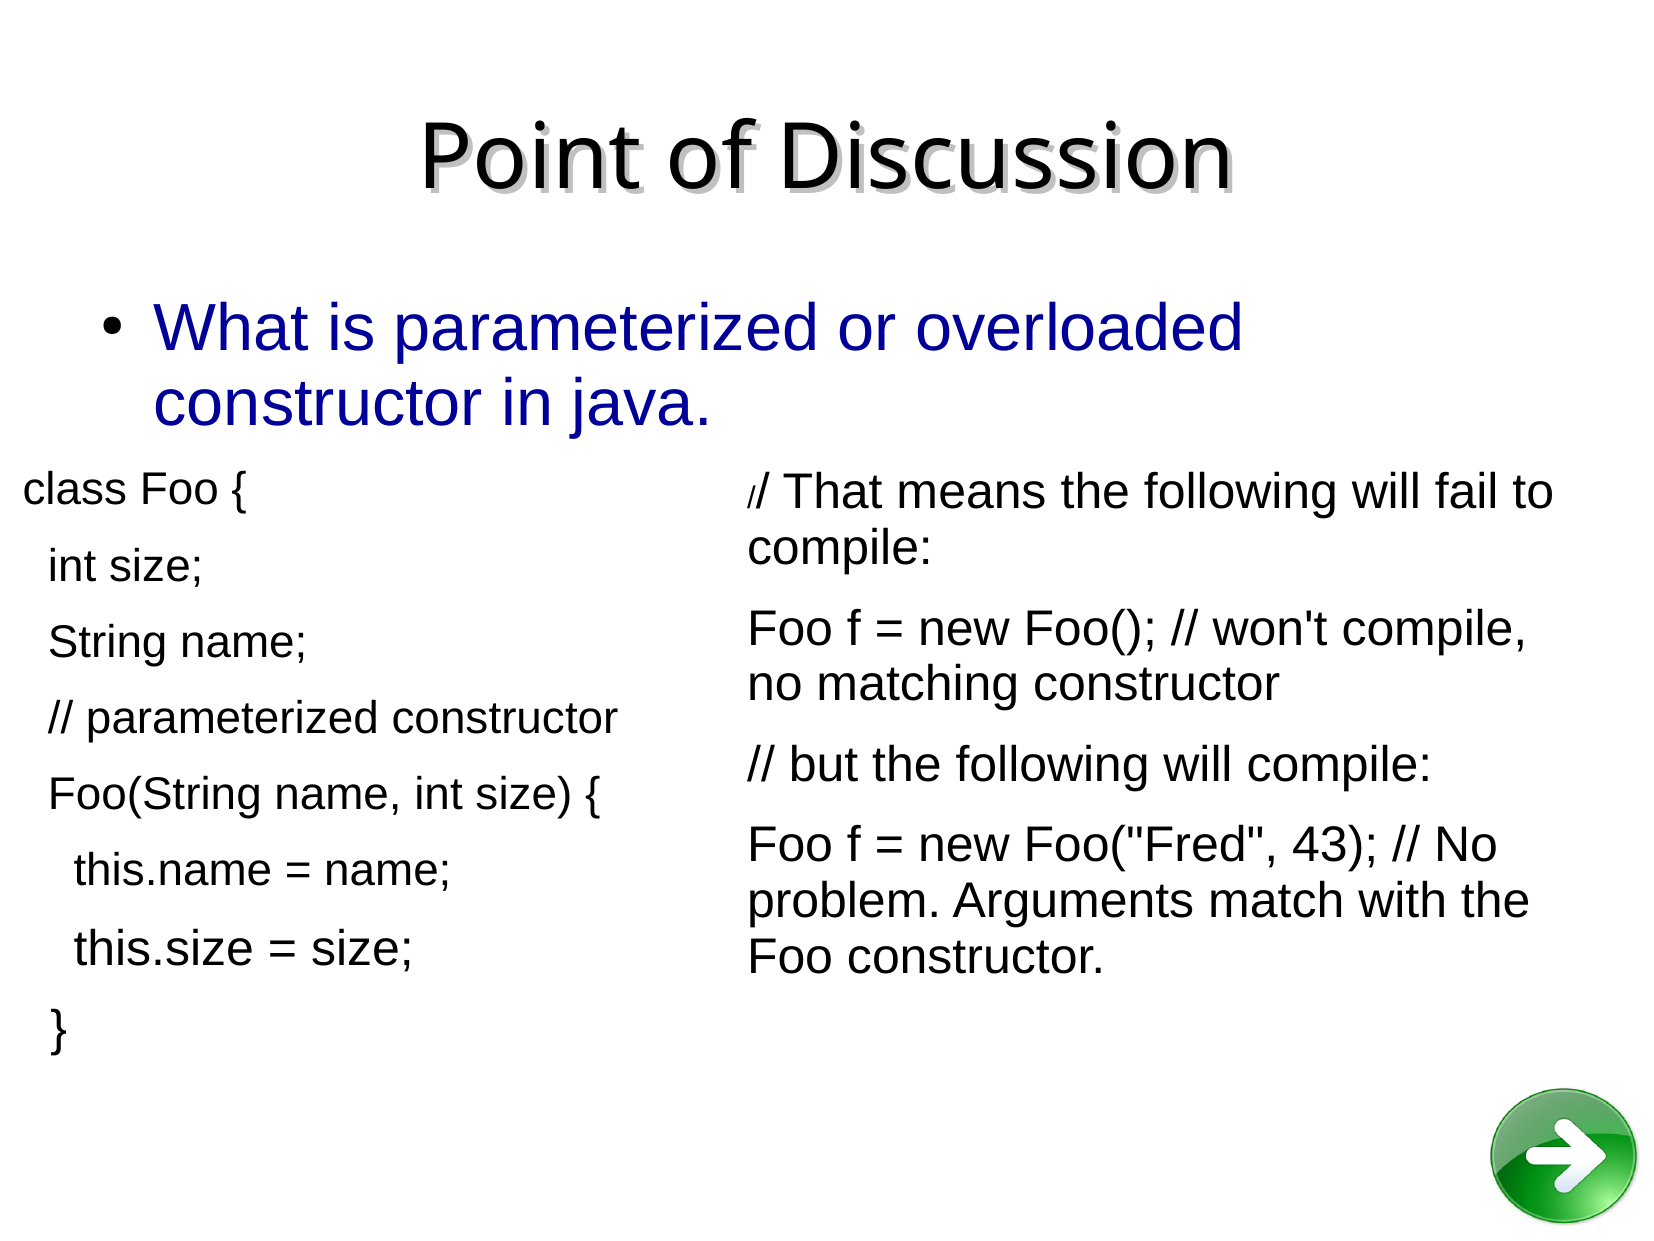

# Point of Discussion
What is parameterized or overloaded constructor in java.
class Foo {
  int size;
  String name;
  // parameterized constructor
  Foo(String name, int size) {
    this.name = name;
    this.size = size;
  }
// That means the following will fail to compile:
Foo f = new Foo(); // won't compile, no matching constructor
// but the following will compile:
Foo f = new Foo("Fred", 43); // No problem. Arguments match with the Foo constructor.